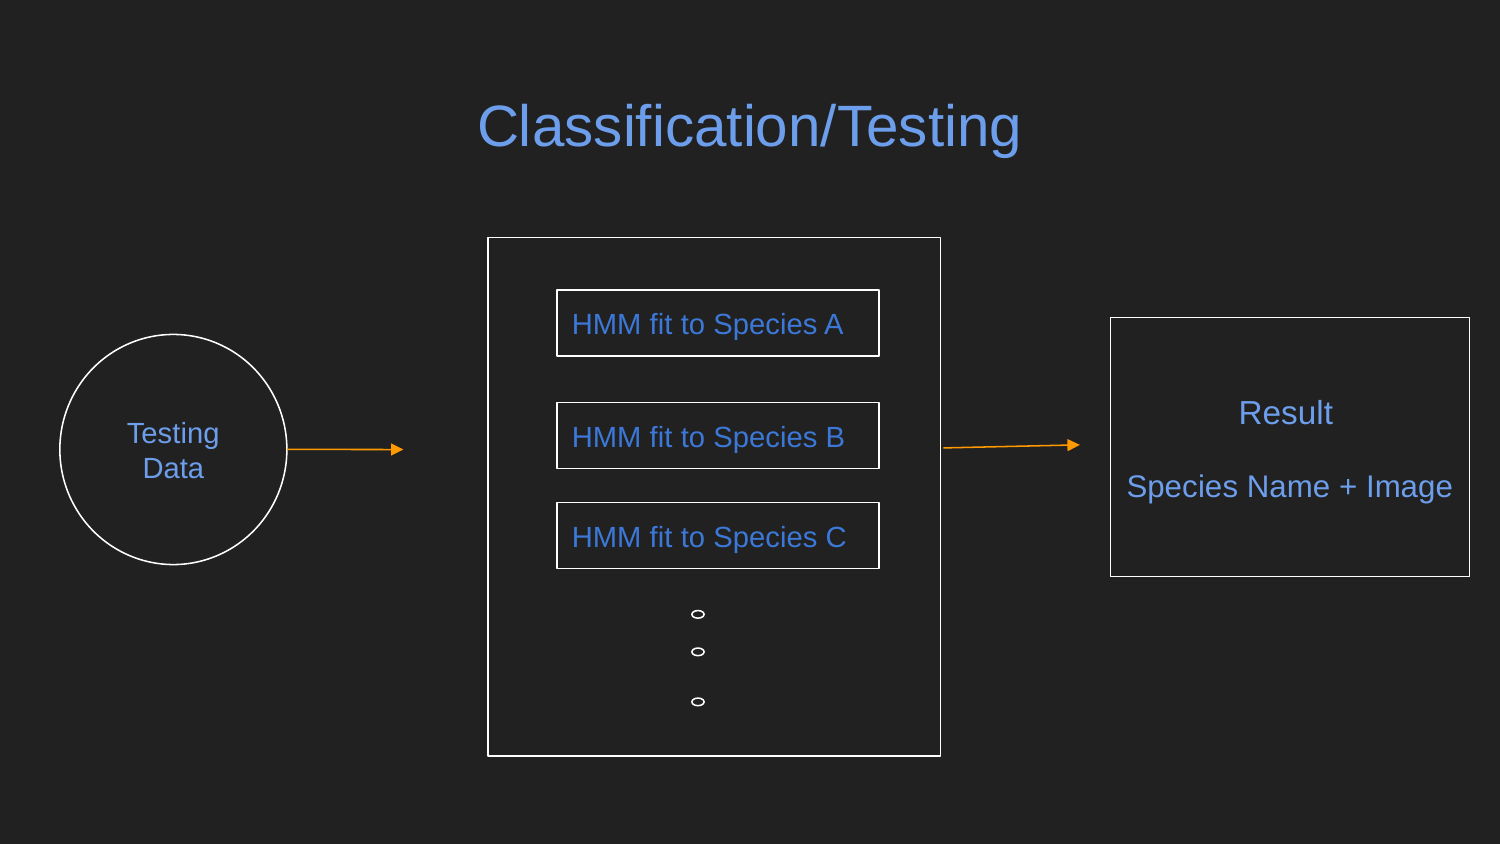

# Classification/Testing
HMM fit to Species A
Result
Species Name + Image
Testing Data
HMM fit to Species B
HMM fit to Species C